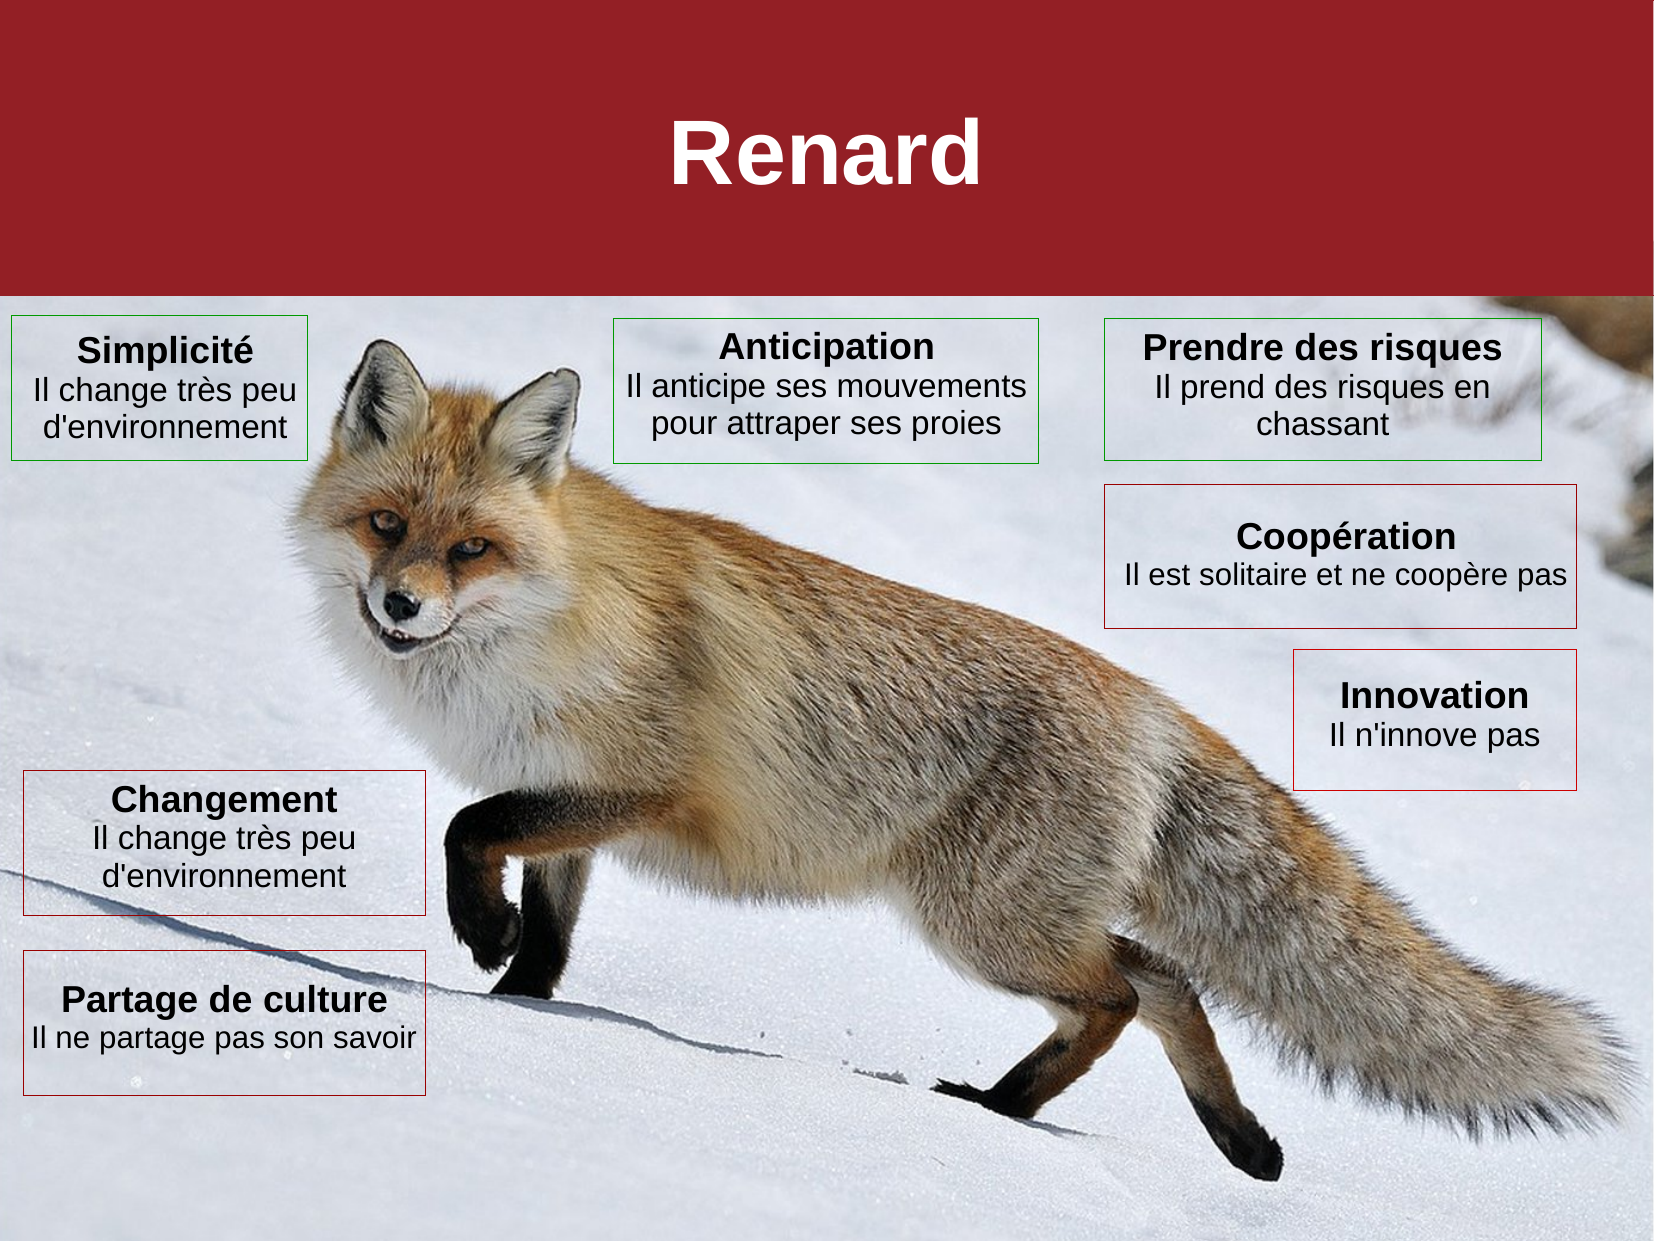

# Renard
Simplicité
Il change très peu d'environnement
Anticipation
Il anticipe ses mouvements pour attraper ses proies
Prendre des risques
Il prend des risques en chassant
Coopération
Il est solitaire et ne coopère pas
Innovation
Il n'innove pas
Changement
Il change très peu d'environnement
Partage de culture
Il ne partage pas son savoir